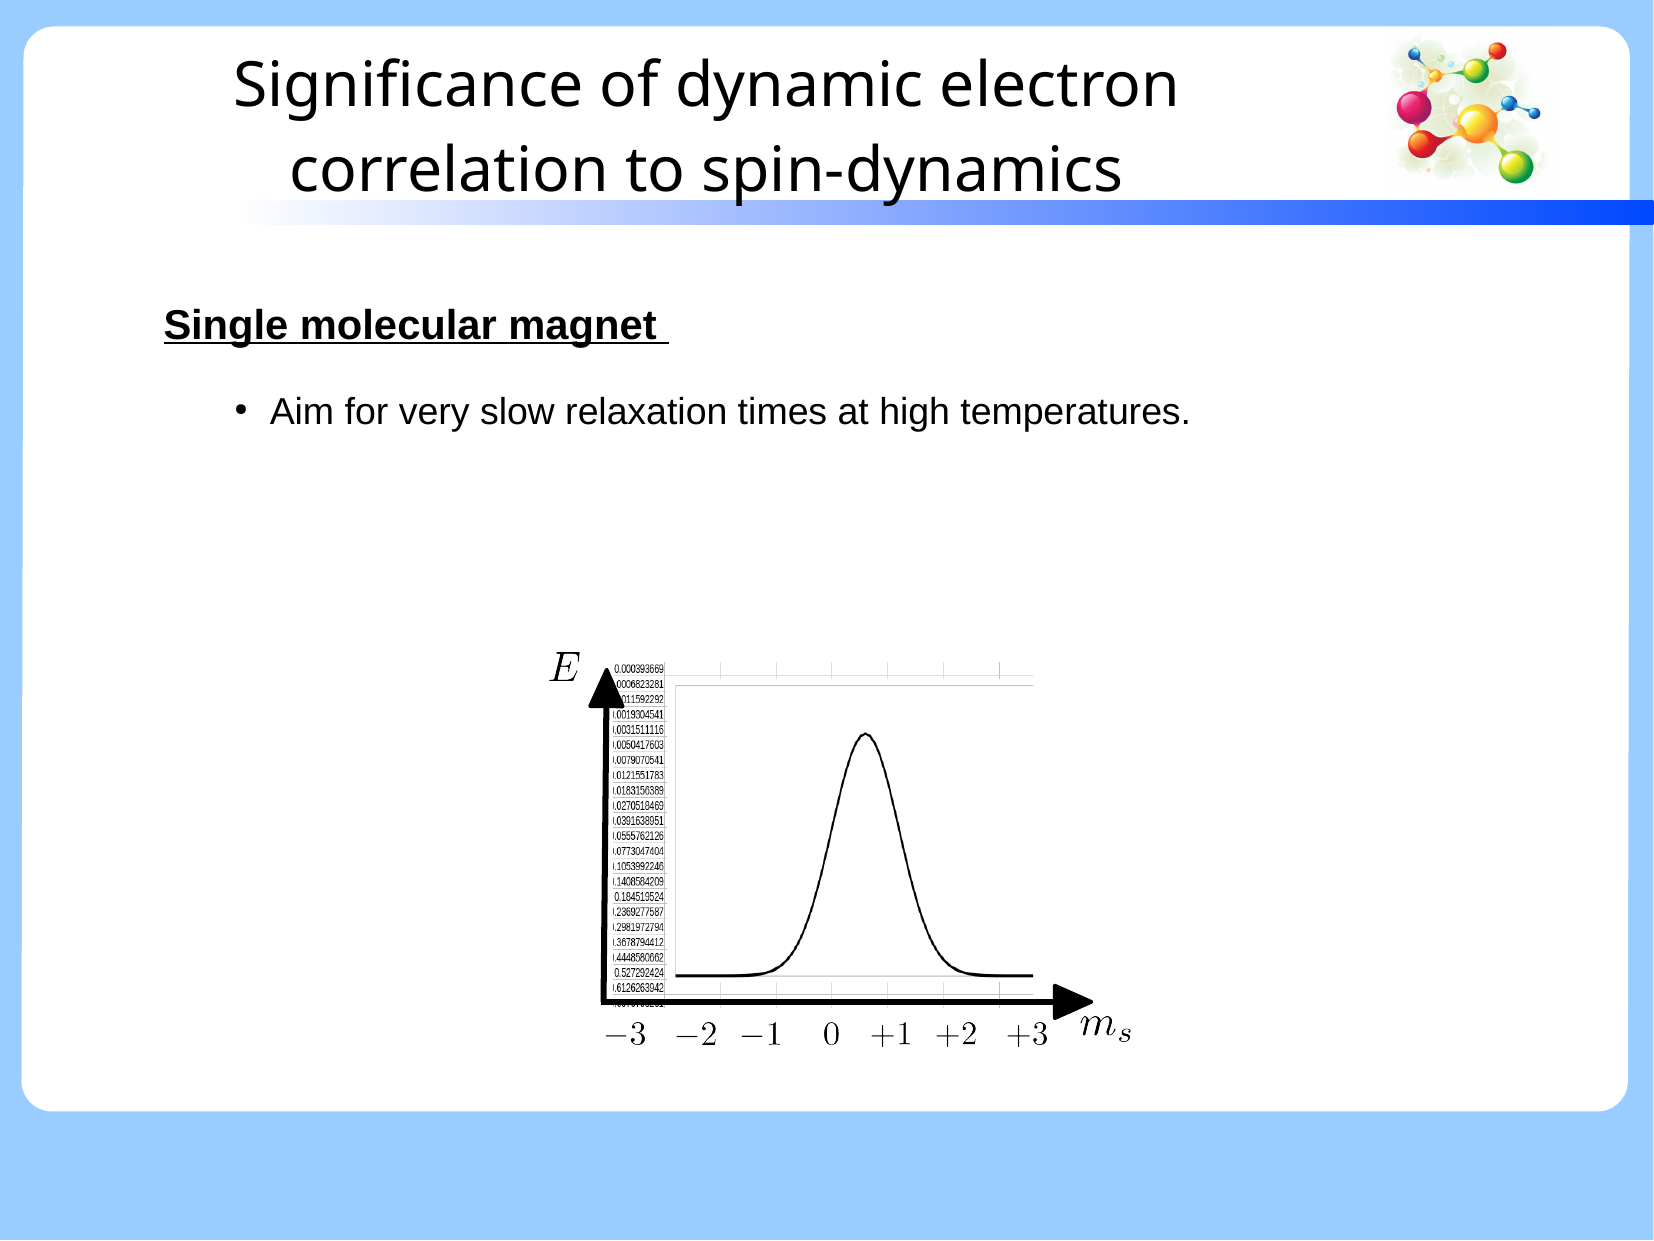

# Significance of dynamic electron correlation to spin-dynamics
Single molecular magnet
Aim for very slow relaxation times at high temperatures.